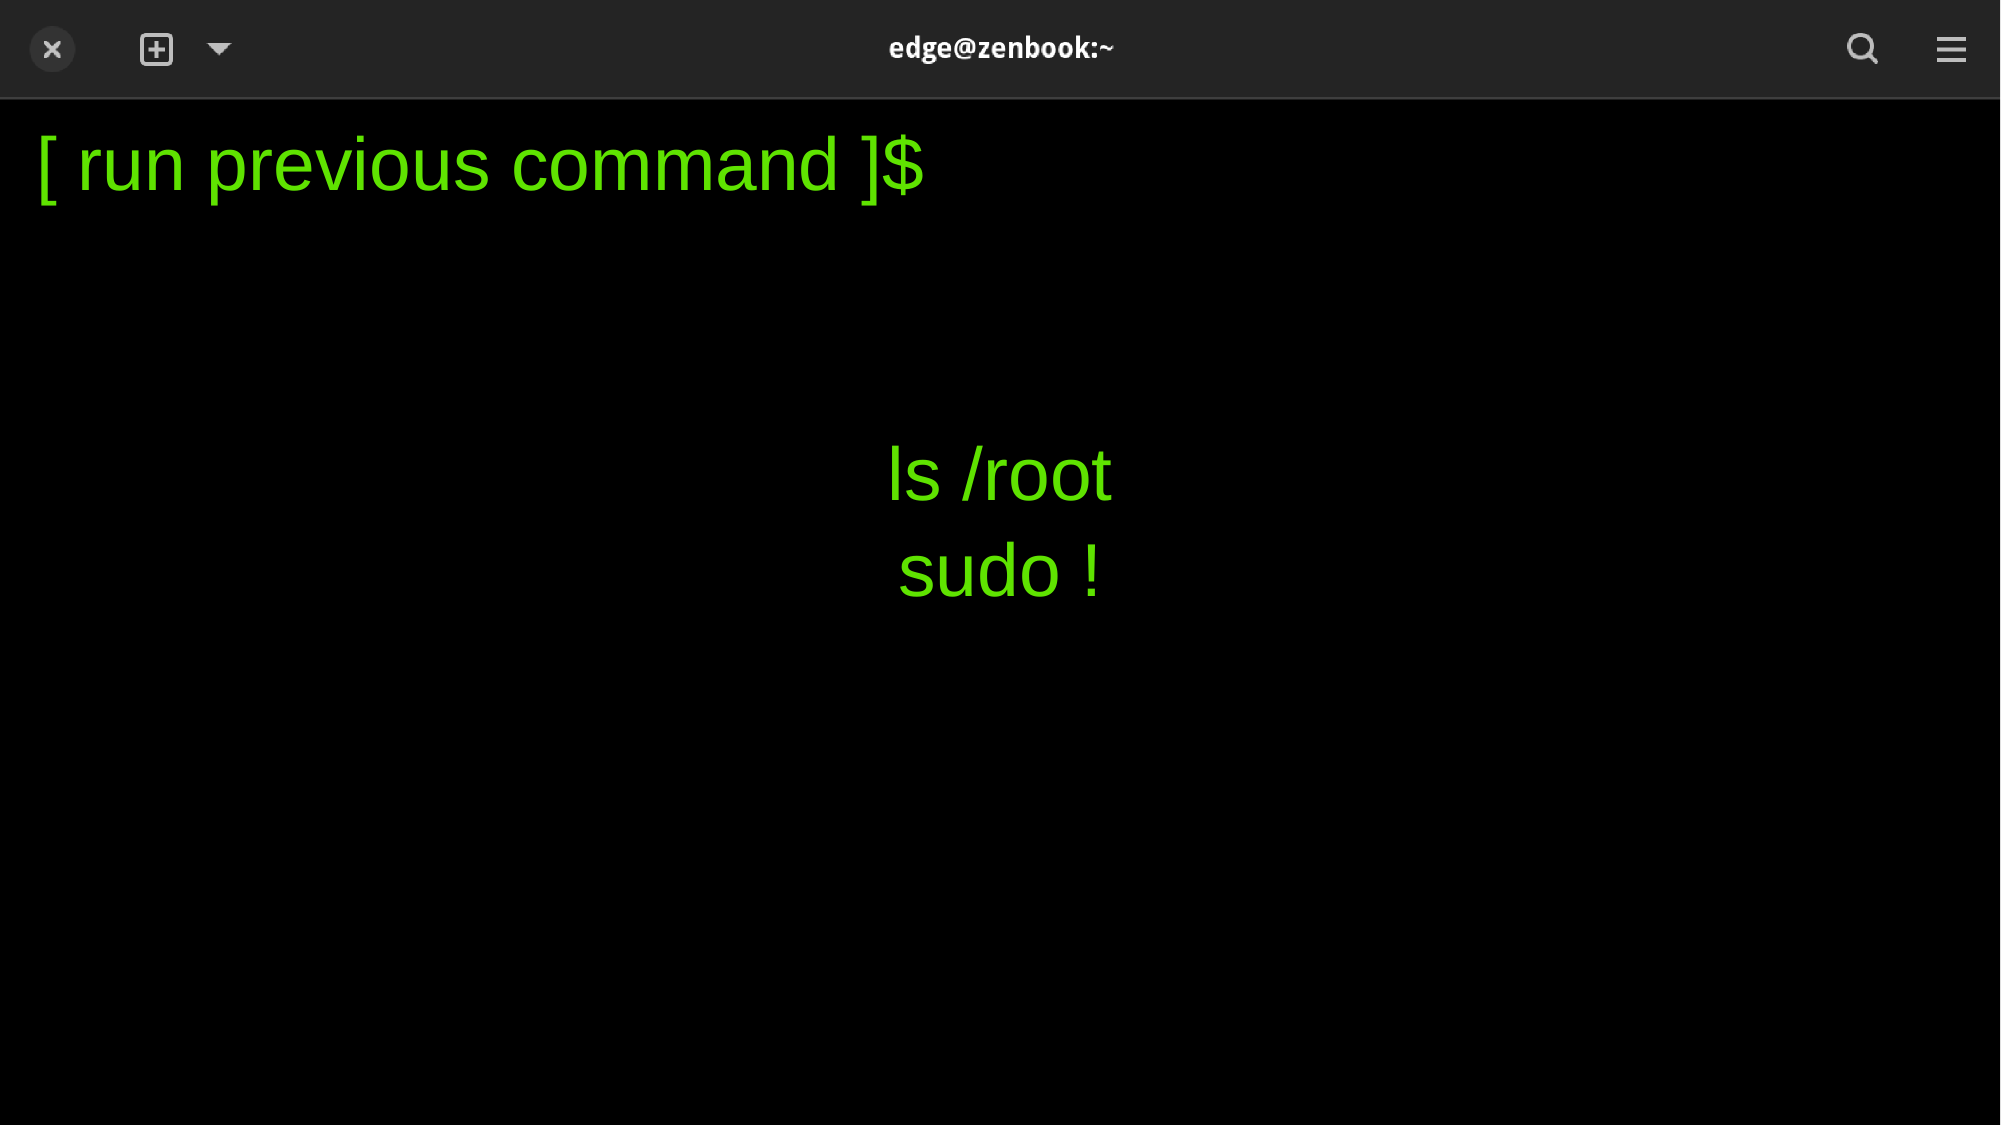

# [ run previous command ]$
ls /root
sudo !